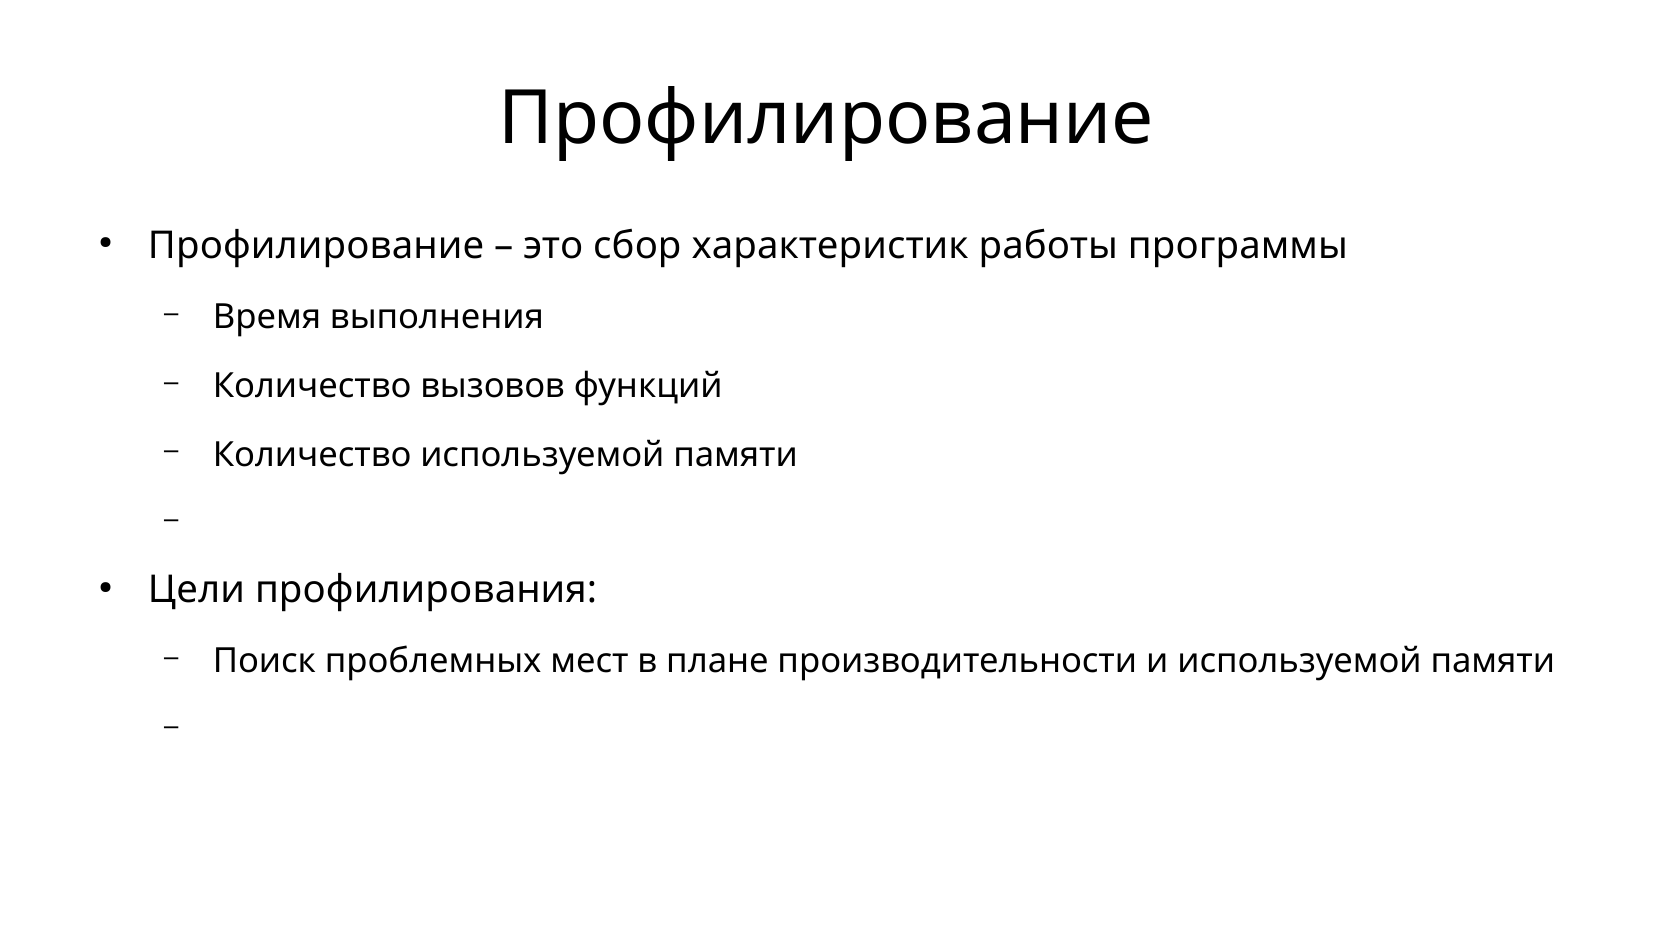

# Профилирование
Профилирование – это сбор характеристик работы программы
Время выполнения
Количество вызовов функций
Количество используемой памяти
Цели профилирования:
Поиск проблемных мест в плане производительности и используемой памяти